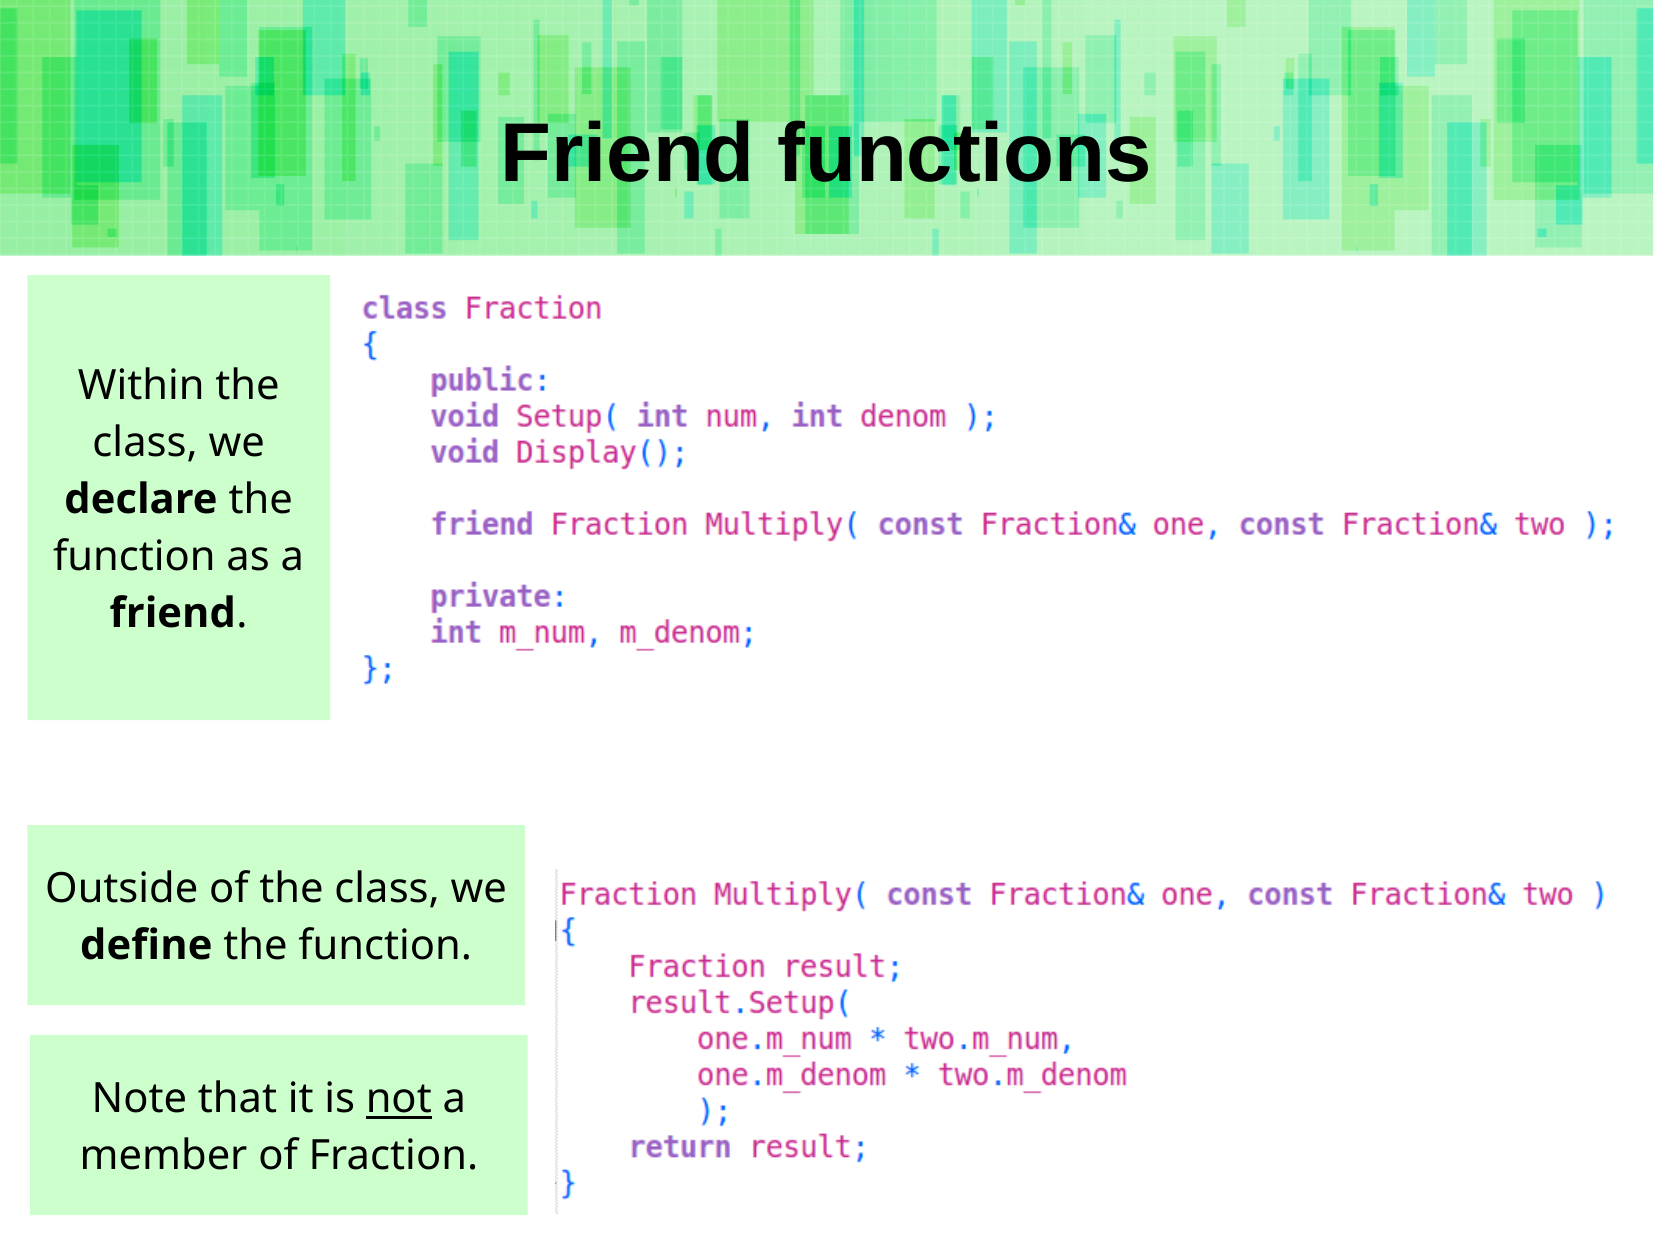

# Friend functions
Within the class, we declare the function as a friend.
Outside of the class, we define the function.
Note that it is not a member of Fraction.